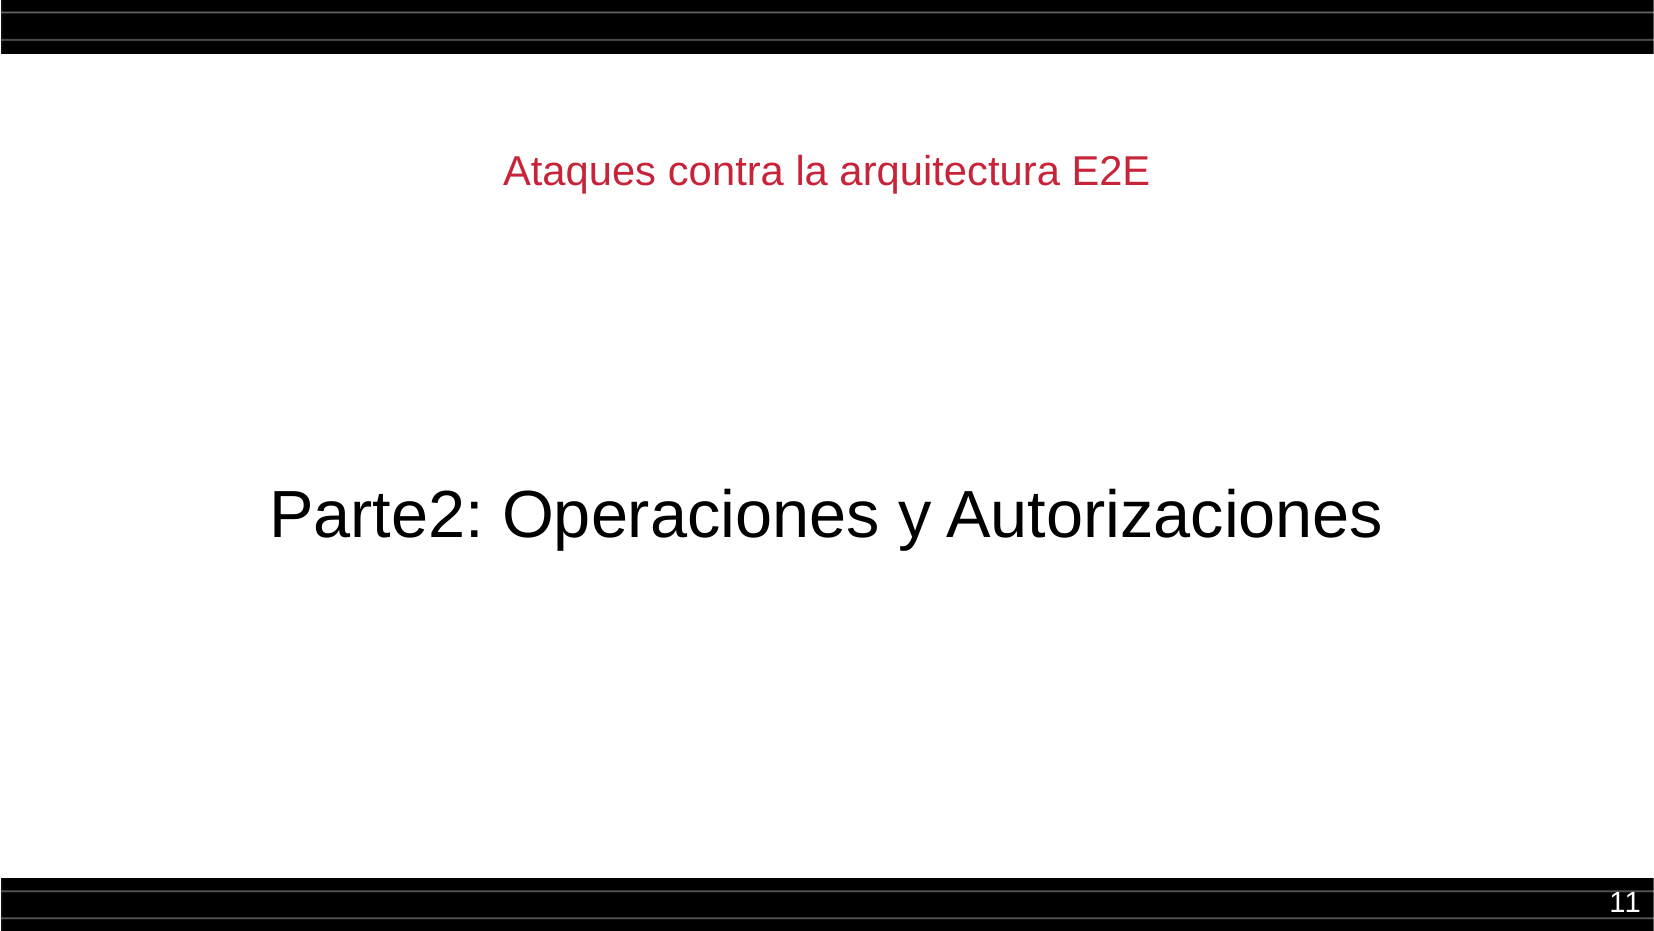

# Ataques contra la arquitectura E2E
Parte2: Operaciones y Autorizaciones